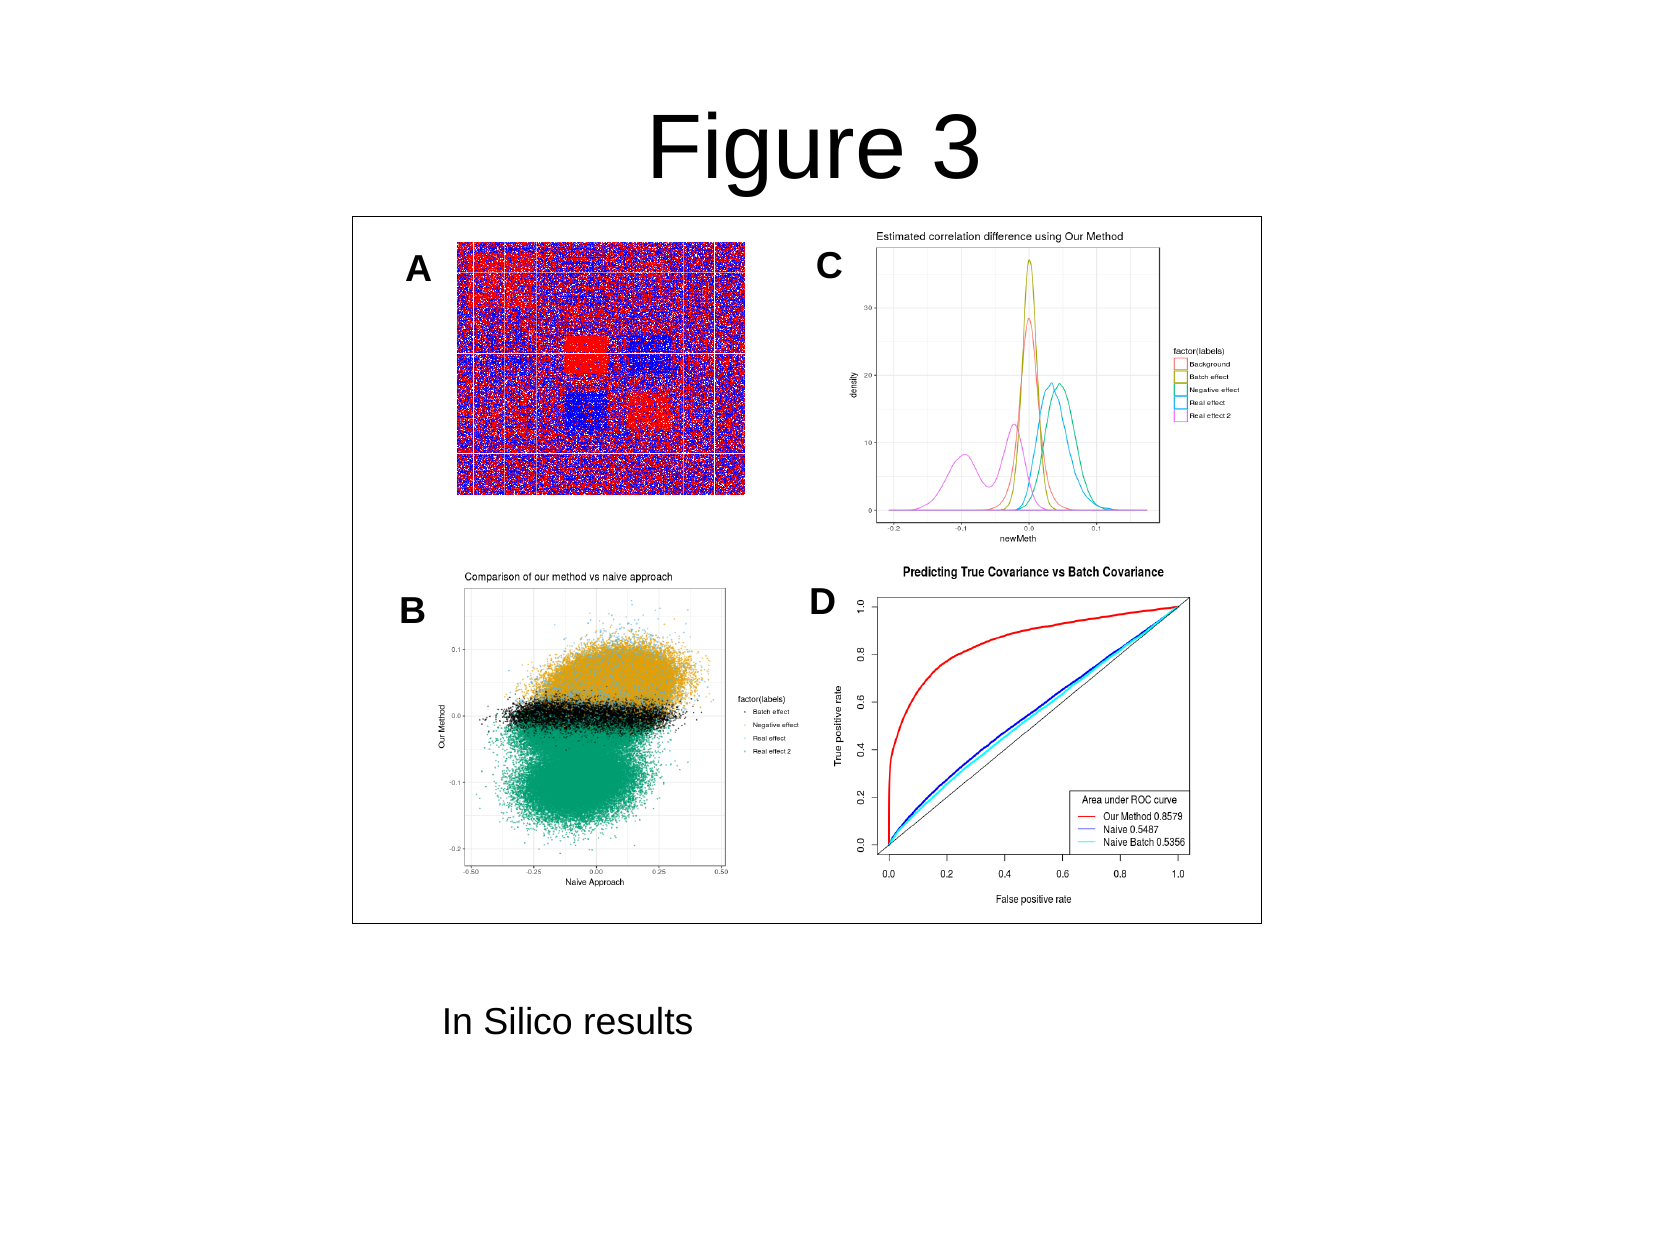

# Figure 3
C
A
D
B
In Silico results